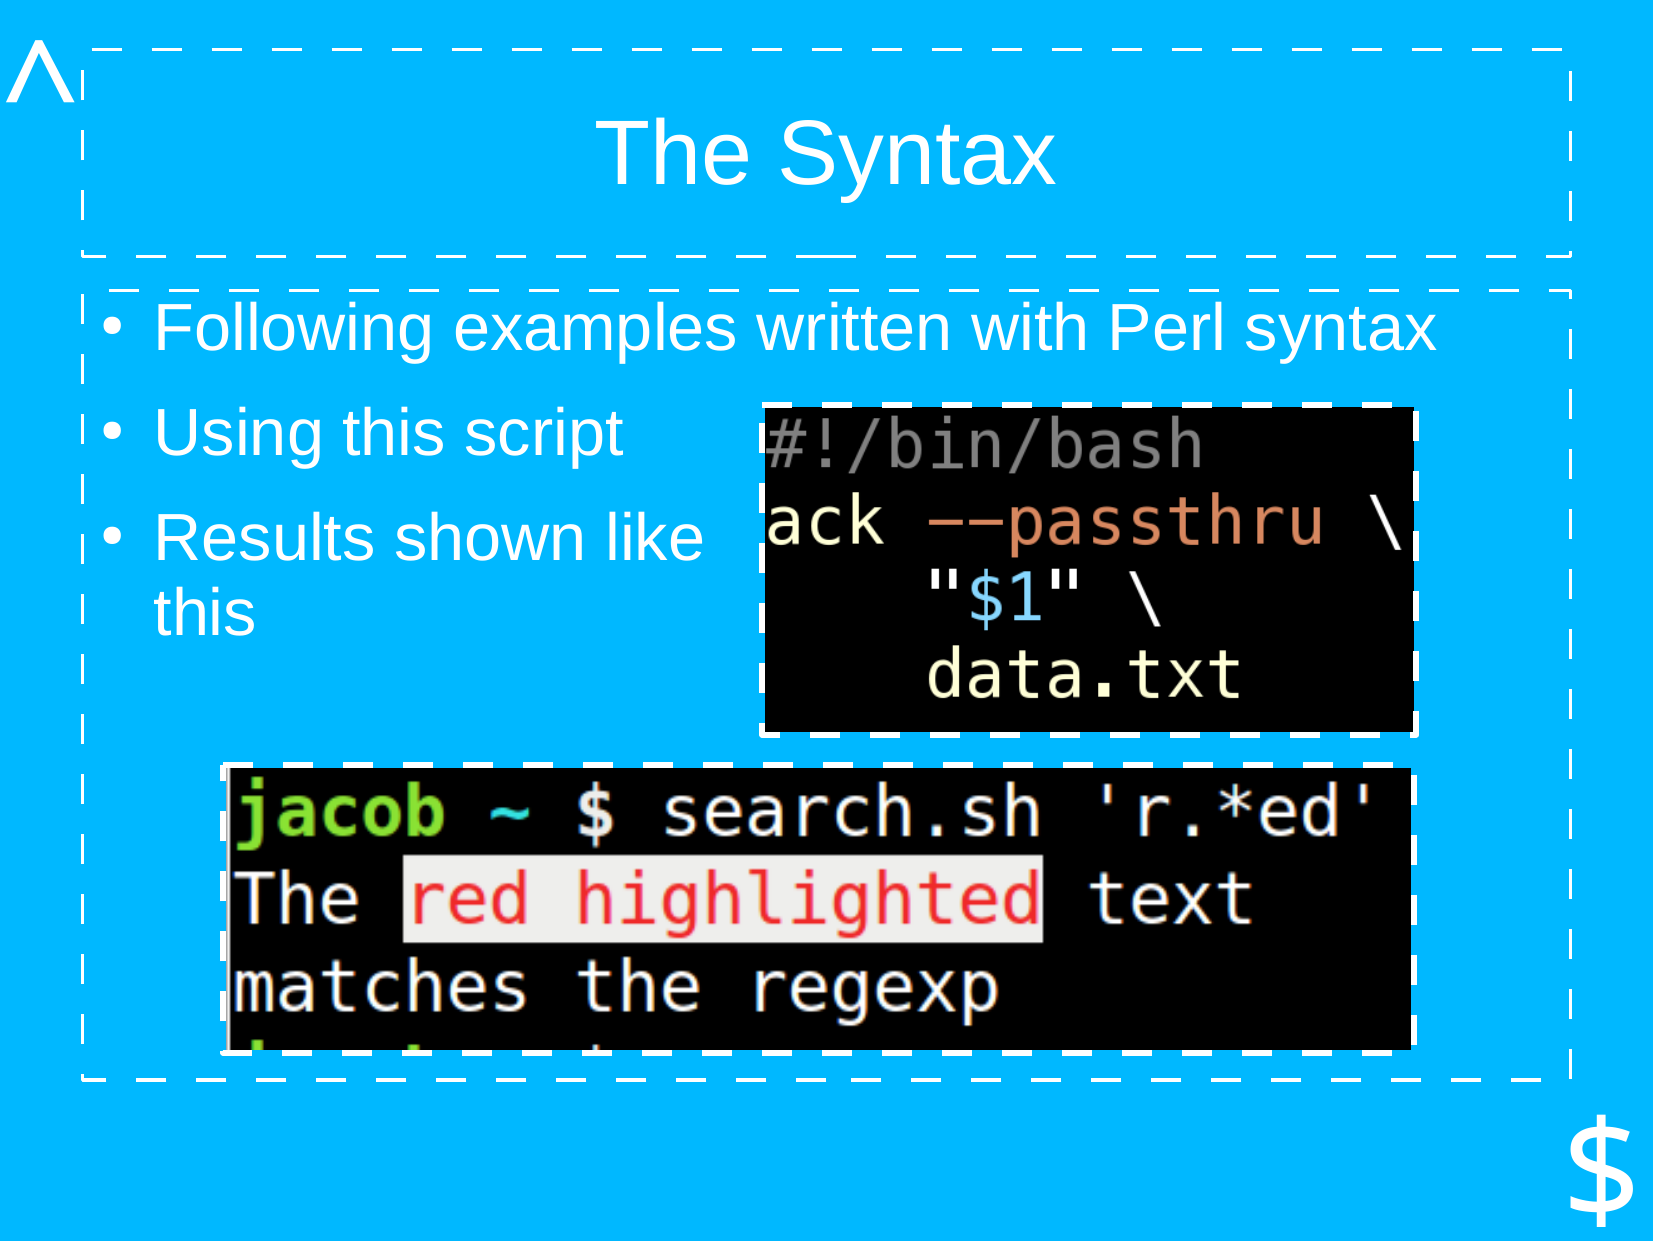

# The Syntax
Following examples written with Perl syntax
Using this script
Results shown like
this